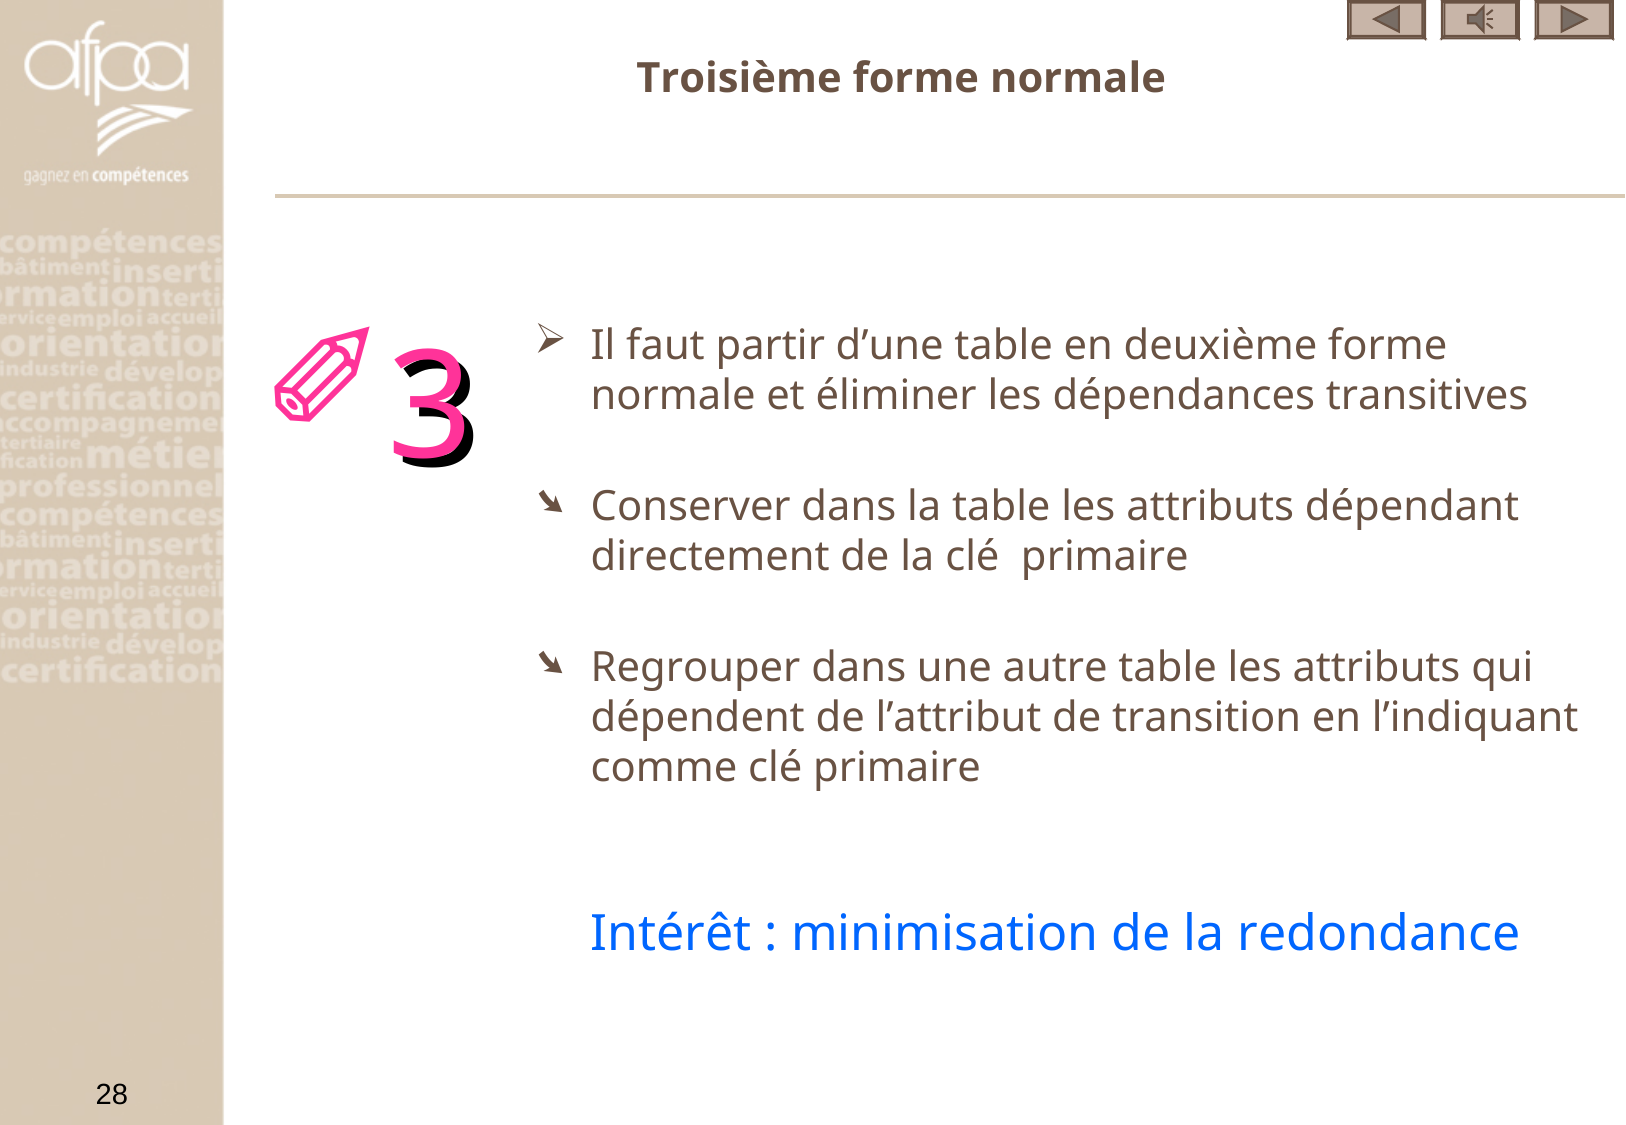

# Troisième forme normale
Il faut partir d’une table en deuxième forme normale et éliminer les dépendances transitives
Conserver dans la table les attributs dépendant directement de la clé primaire
Regrouper dans une autre table les attributs qui dépendent de l’attribut de transition en l’indiquant comme clé primaire
Intérêt : minimisation de la redondance
3